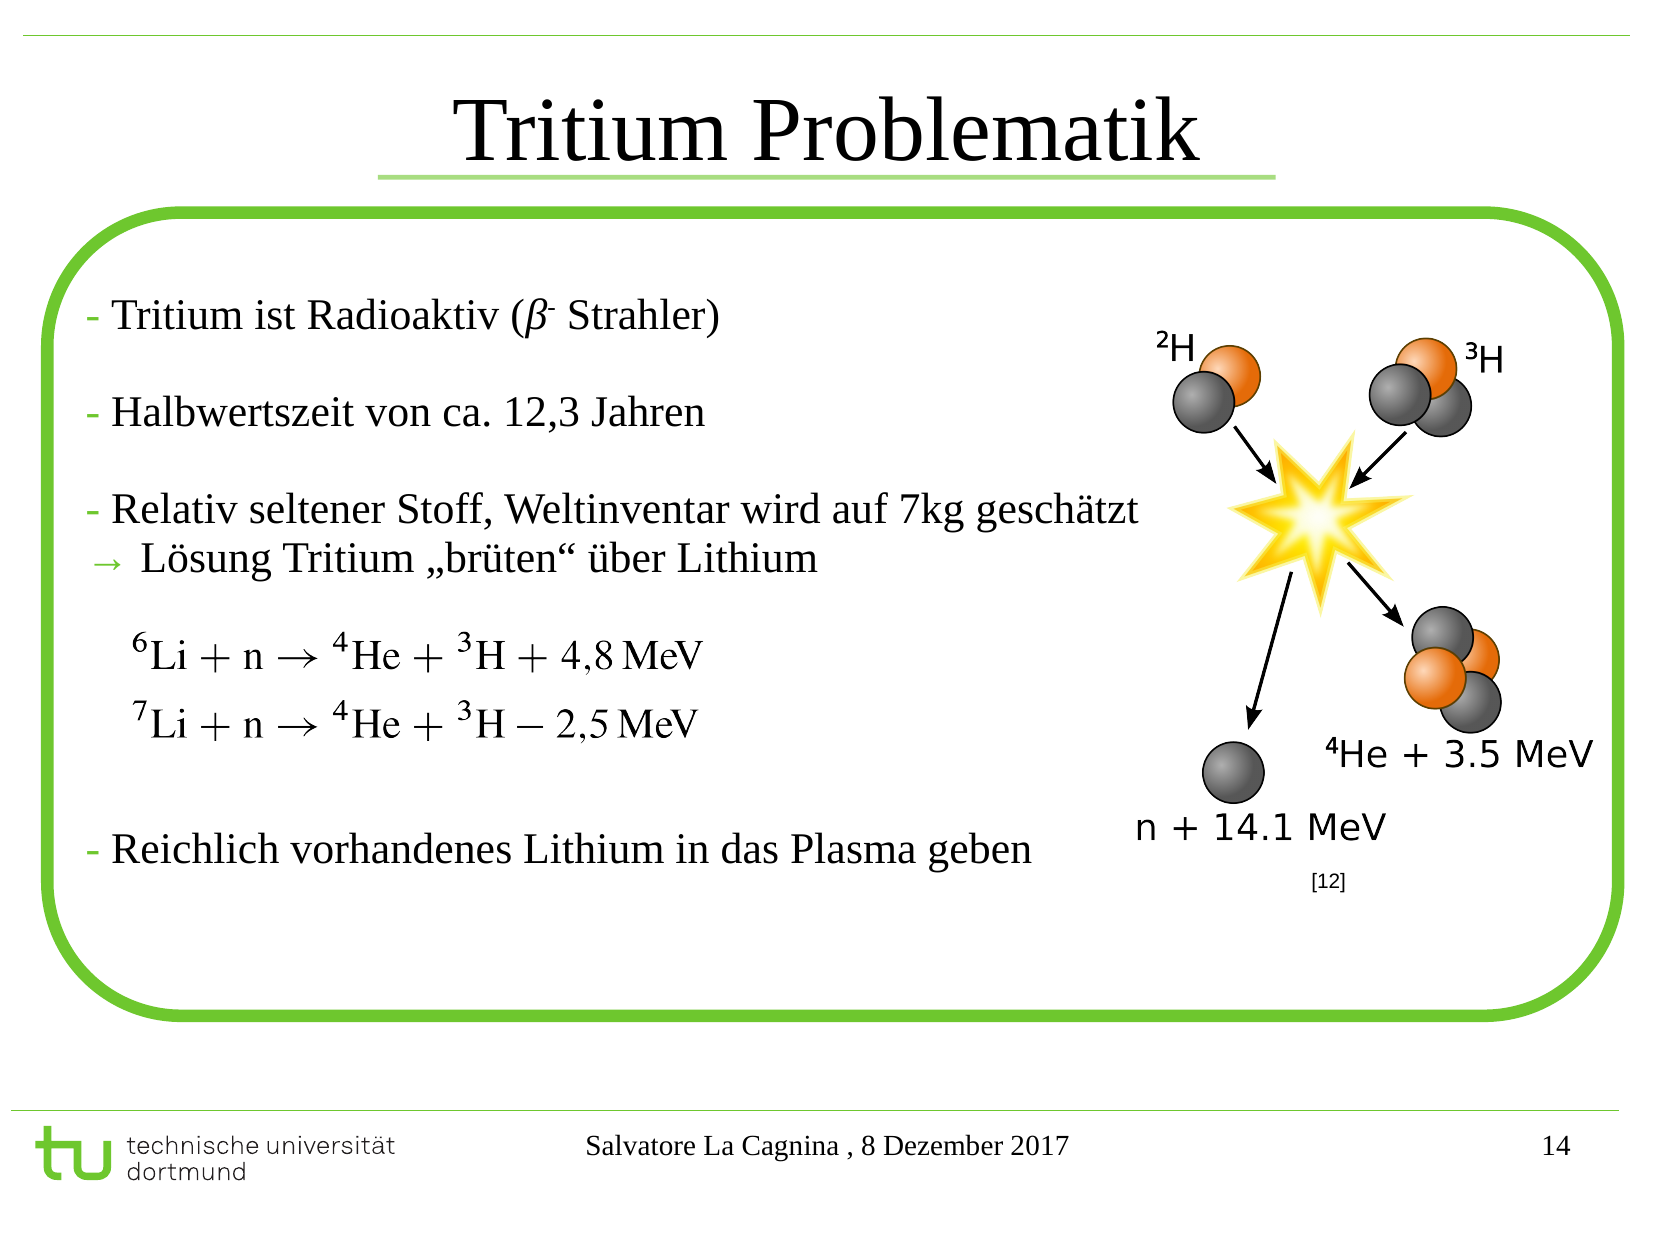

# Tritium Problematik
- Tritium ist Radioaktiv (β- Strahler)
- Halbwertszeit von ca. 12,3 Jahren
- Relativ seltener Stoff, Weltinventar wird auf 7kg geschätzt
→ Lösung Tritium „brüten“ über Lithium
- Reichlich vorhandenes Lithium in das Plasma geben
[12]
Salvatore La Cagnina , 8 Dezember 2017
14